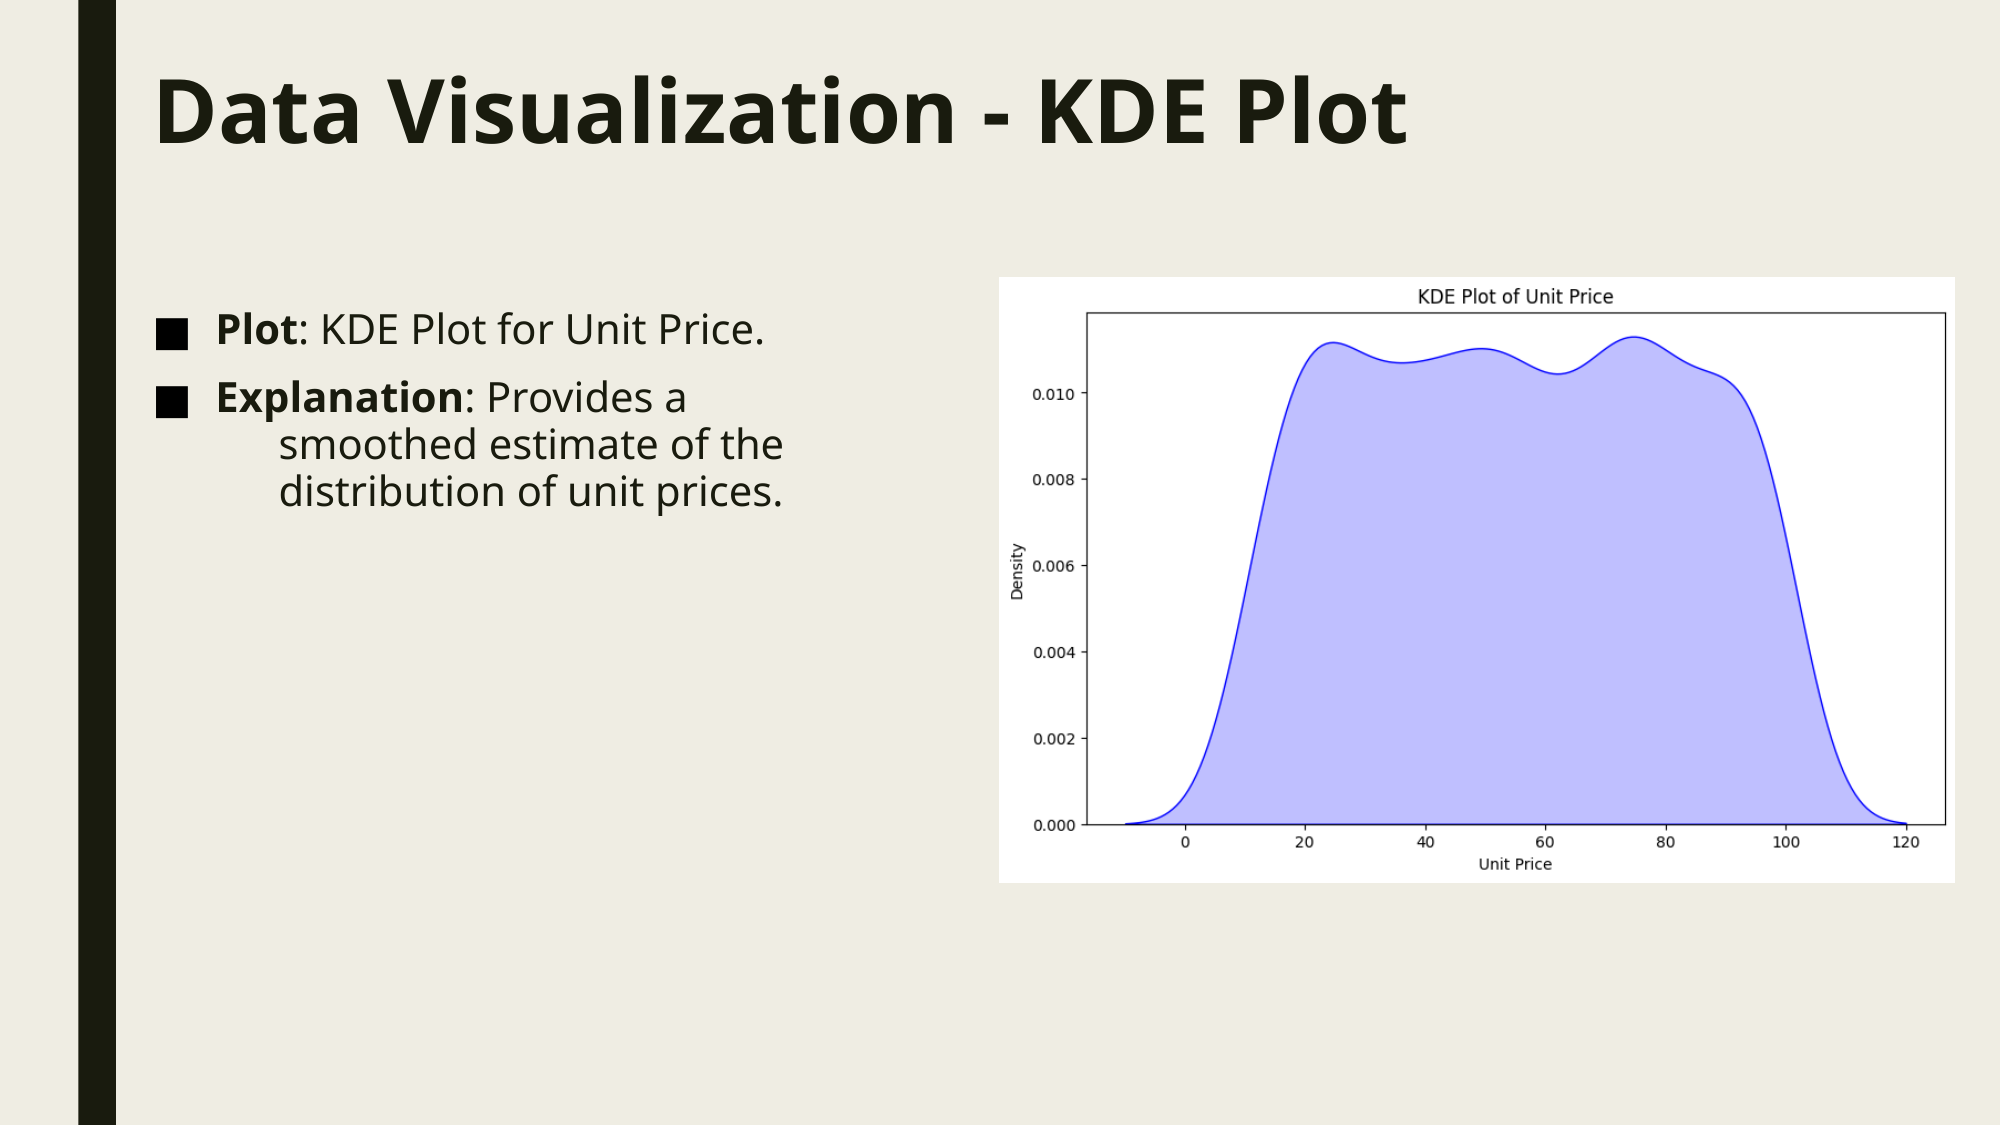

# Data Visualization - KDE Plot
Plot: KDE Plot for Unit Price.
Explanation: Provides a smoothed estimate of the distribution of unit prices.